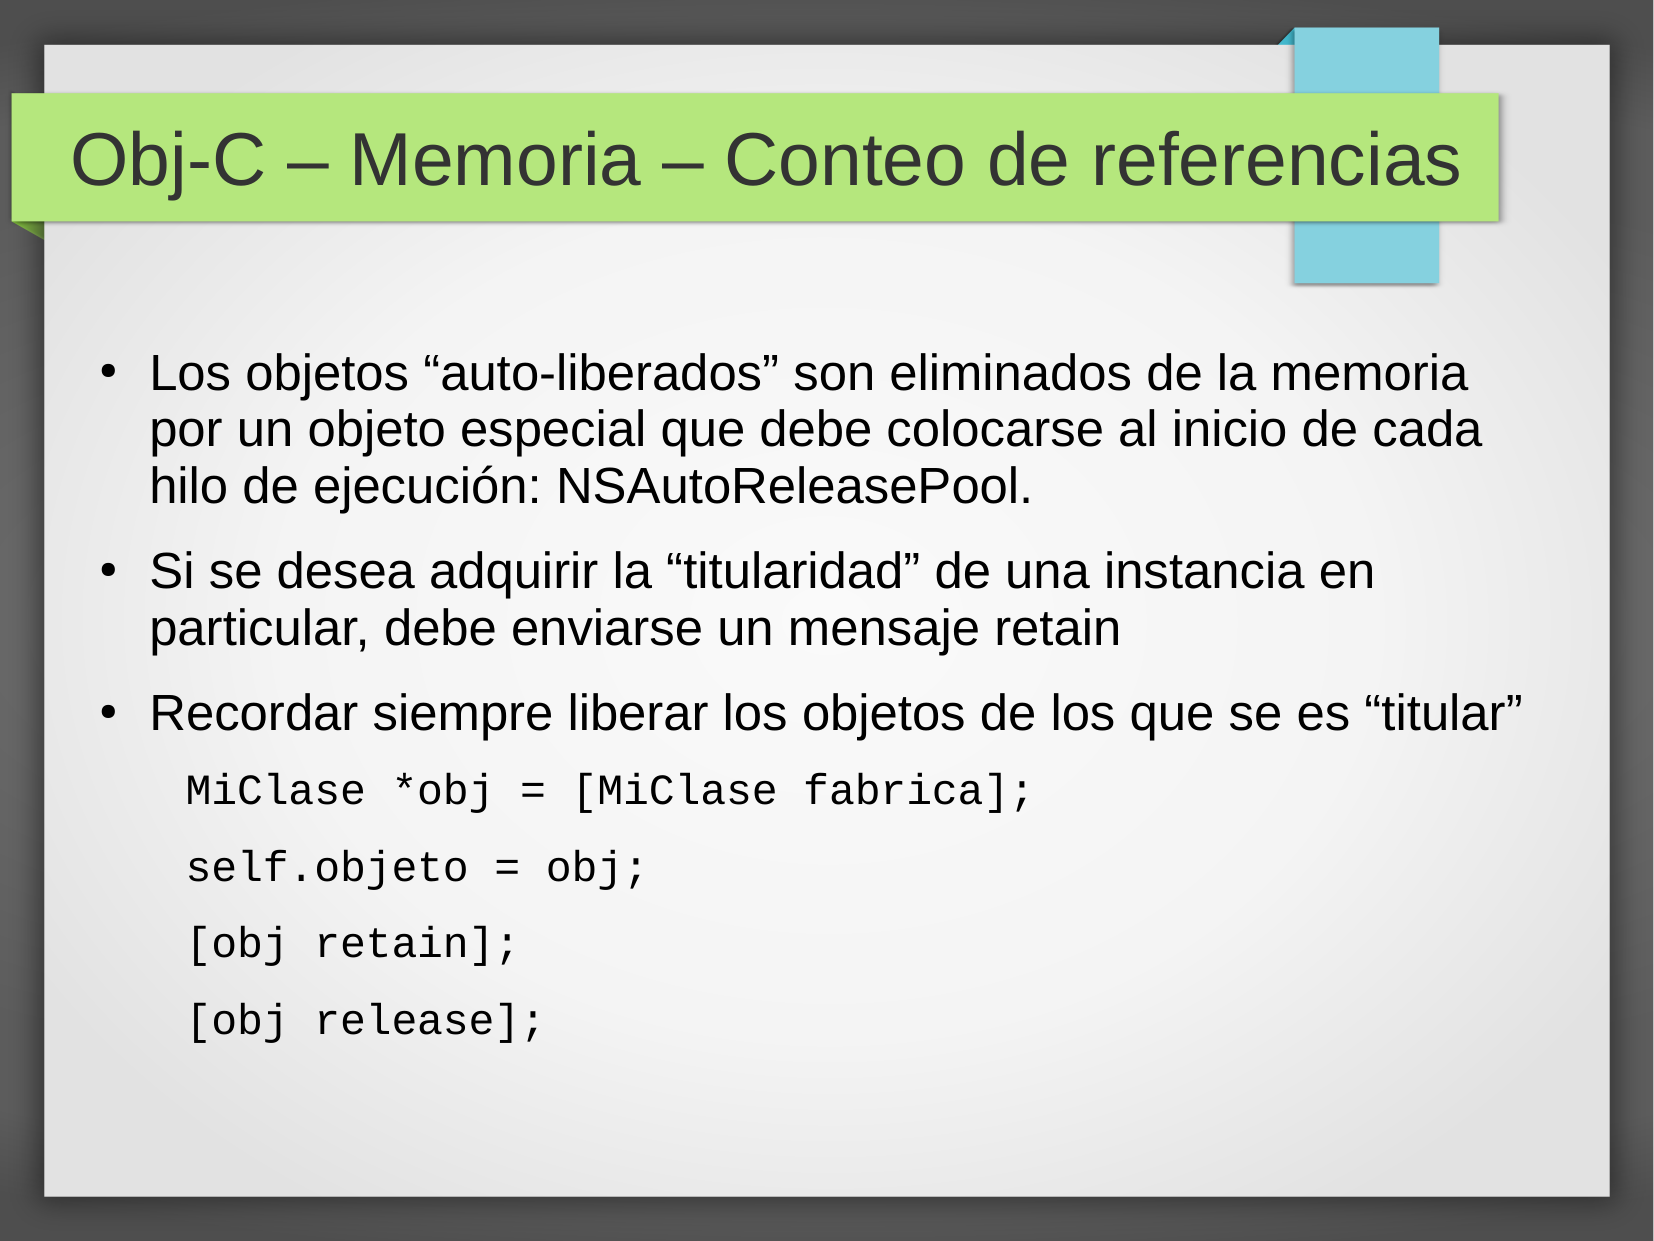

# Obj-C – Memoria – Conteo de referencias
Los objetos “auto-liberados” son eliminados de la memoria por un objeto especial que debe colocarse al inicio de cada hilo de ejecución: NSAutoReleasePool.
Si se desea adquirir la “titularidad” de una instancia en particular, debe enviarse un mensaje retain
Recordar siempre liberar los objetos de los que se es “titular”
 MiClase *obj = [MiClase fabrica];
 self.objeto = obj;
 [obj retain];
 [obj release];